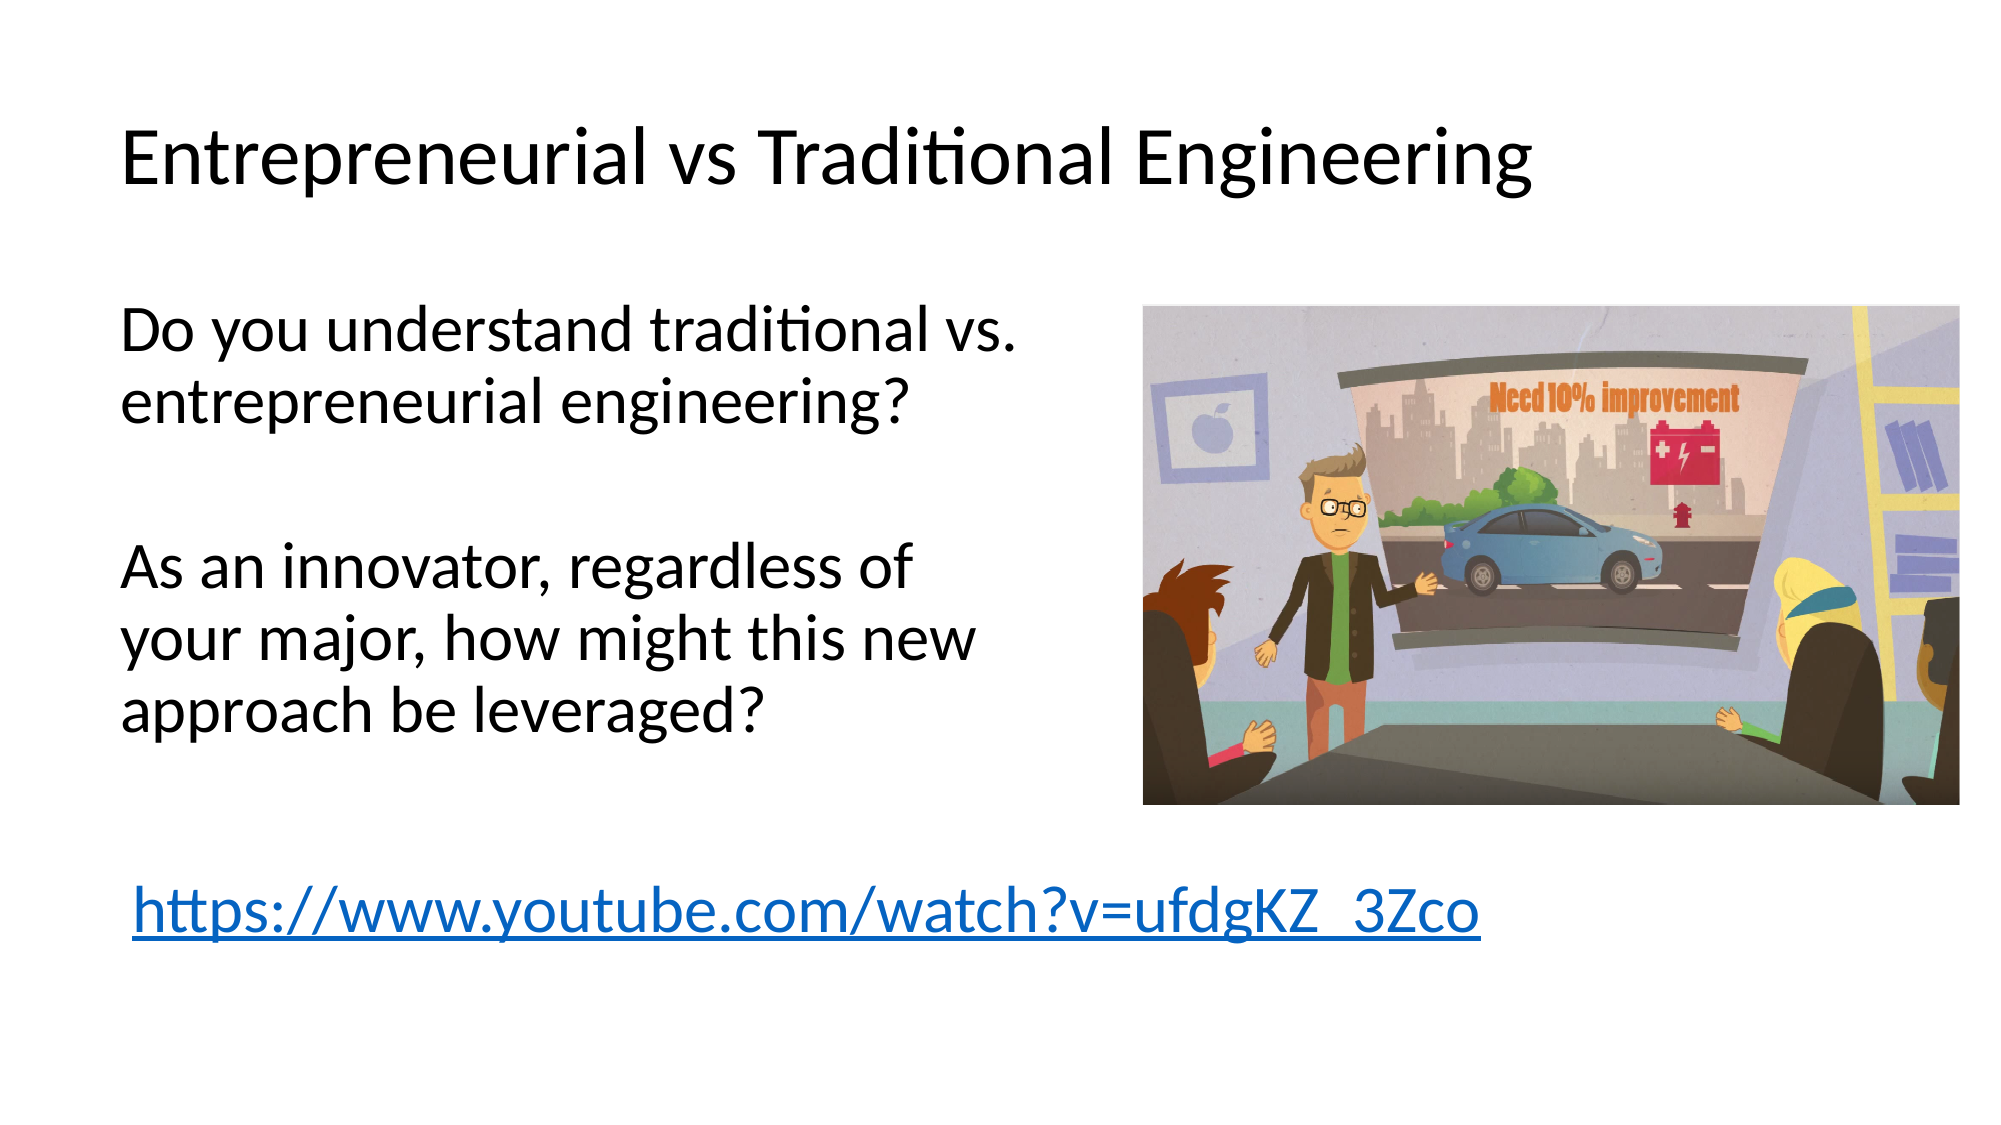

# Entrepreneurial vs Traditional Engineering
Do you understand traditional vs. entrepreneurial engineering?
As an innovator, regardless of your major, how might this new approach be leveraged?
https://www.youtube.com/watch?v=ufdgKZ_3Zco